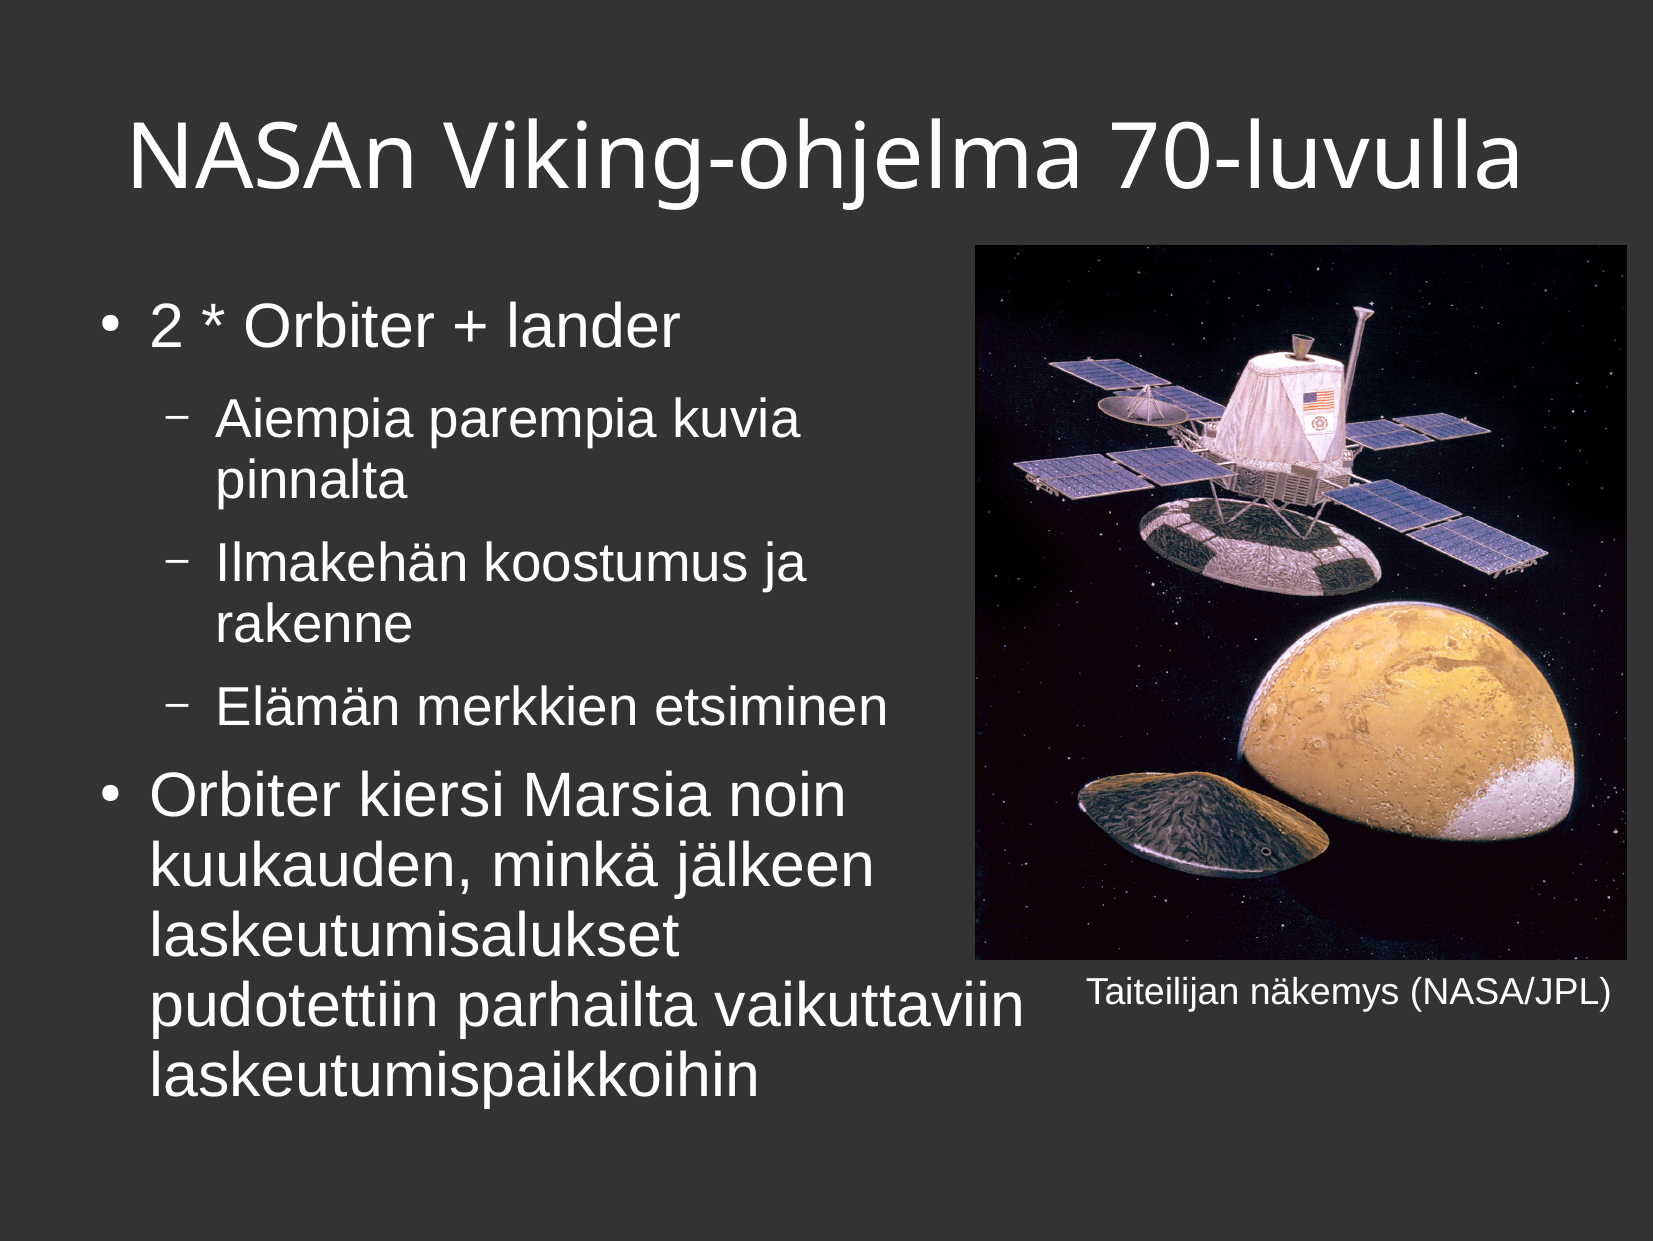

# NASAn Viking-ohjelma 70-luvulla
2 * Orbiter + lander
Aiempia parempia kuvia
pinnalta
Ilmakehän koostumus ja
rakenne
Elämän merkkien etsiminen
Orbiter kiersi Marsia noin
kuukauden, minkä jälkeen
laskeutumisalukset
pudotettiin parhailta vaikuttaviin laskeutumispaikkoihin
Taiteilijan näkemys (NASA/JPL)